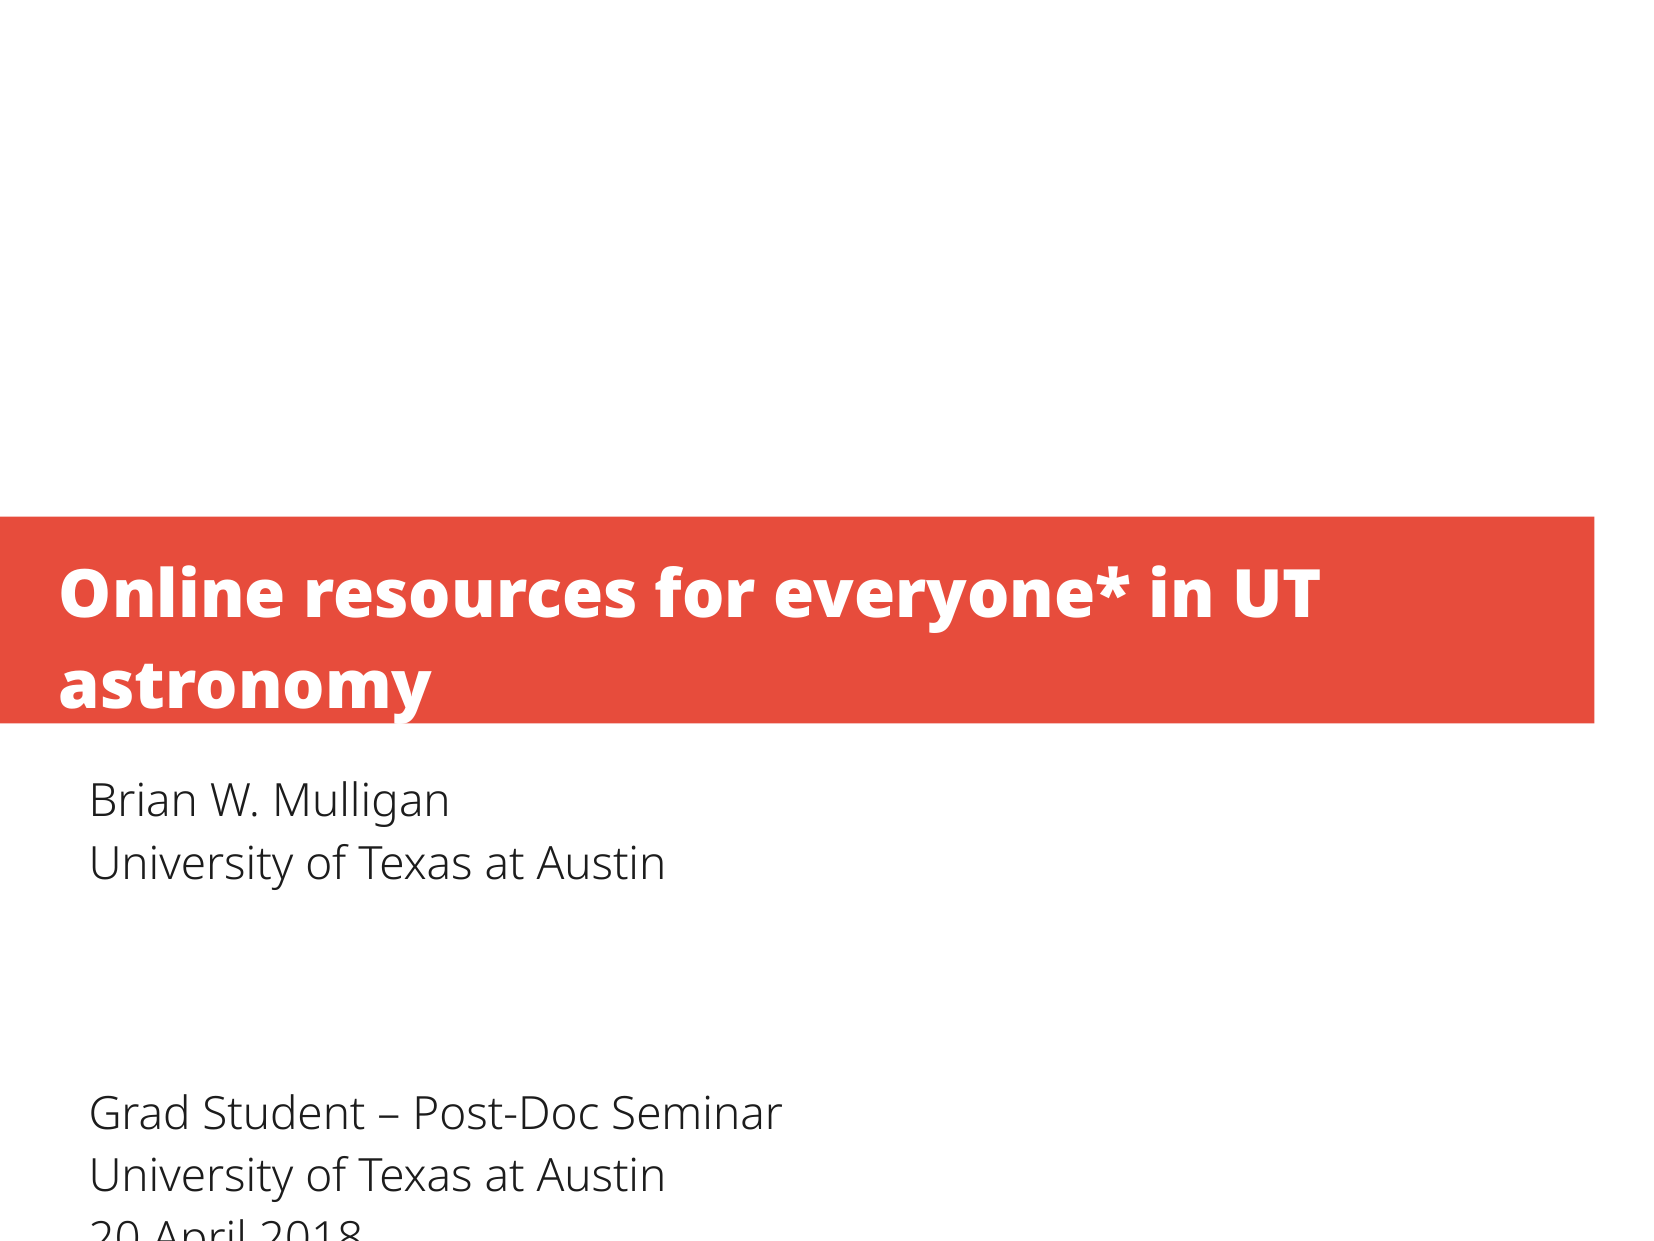

# Online resources for everyone* in UT astronomy
Brian W. Mulligan
University of Texas at Austin
Grad Student – Post-Doc Seminar
University of Texas at Austin
20 April 2018